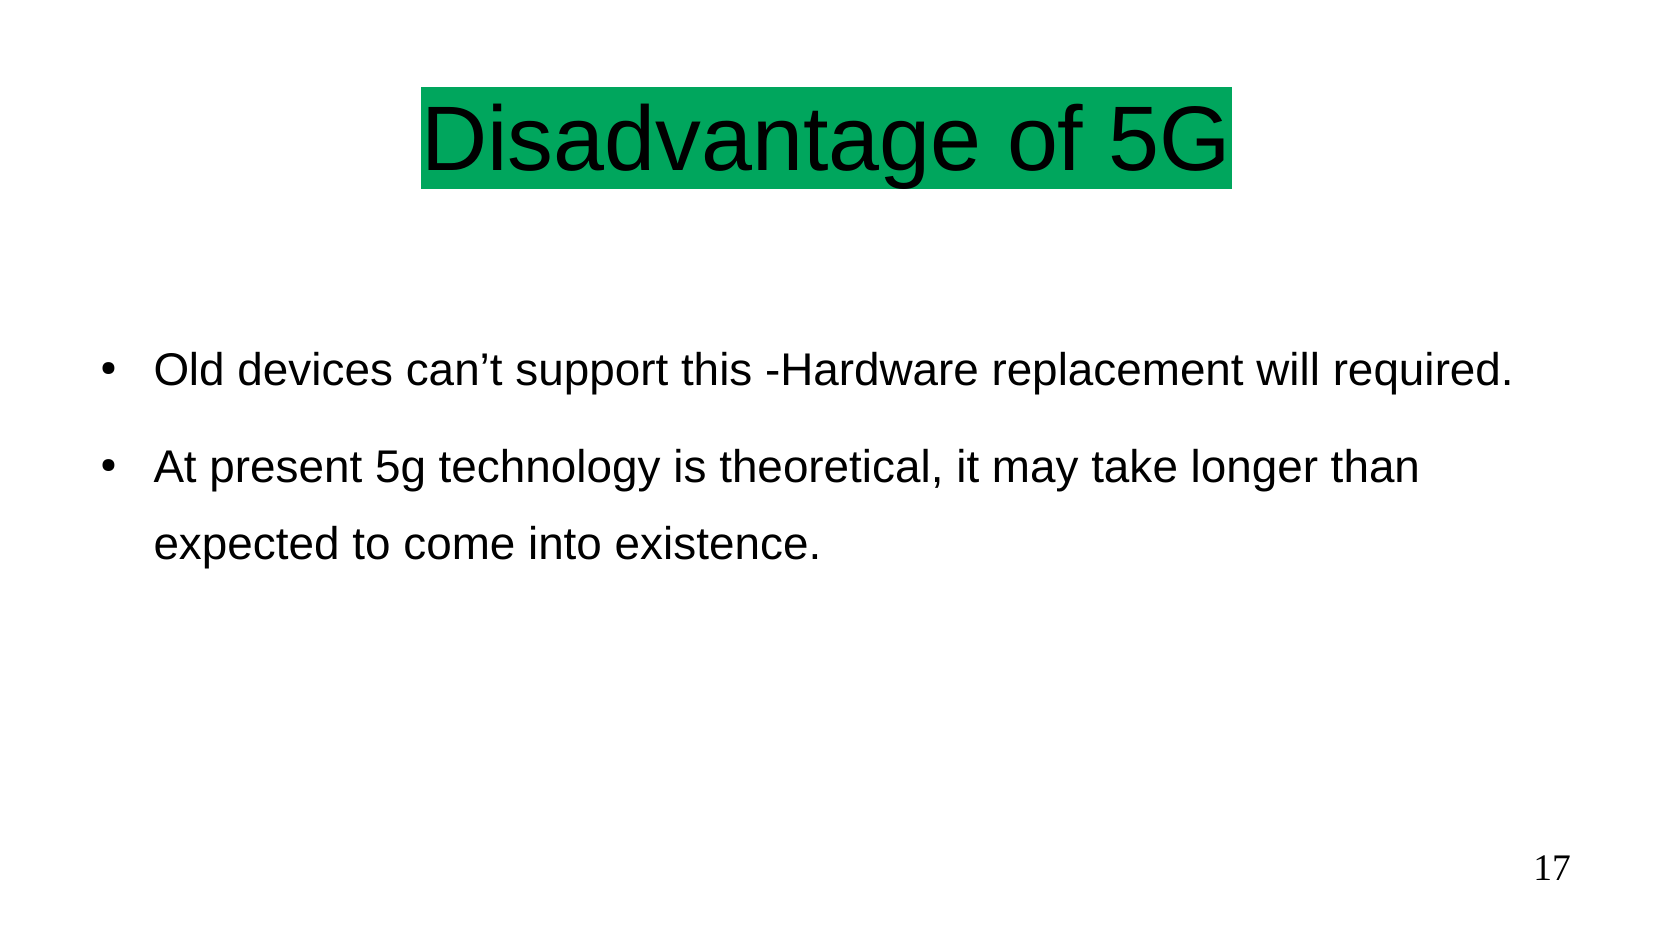

# Disadvantage of 5G
Old devices can’t support this -Hardware replacement will required.
At present 5g technology is theoretical, it may take longer than expected to come into existence.
17